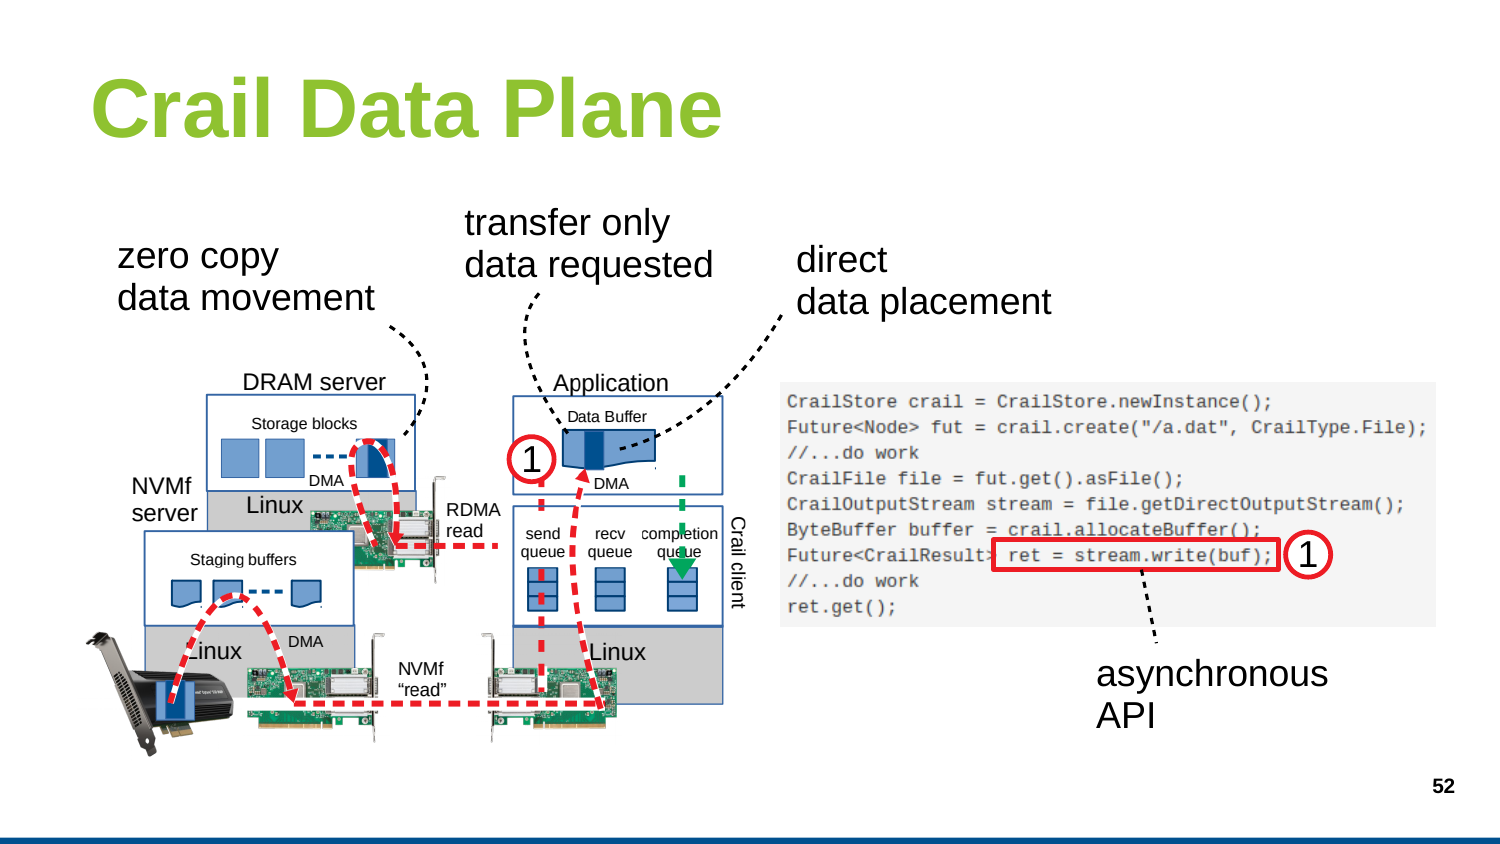

#
Crail Data Plane
transfer only
data requested
zero copy
data movement
direct
data placement
1
1
asynchronous
API
52